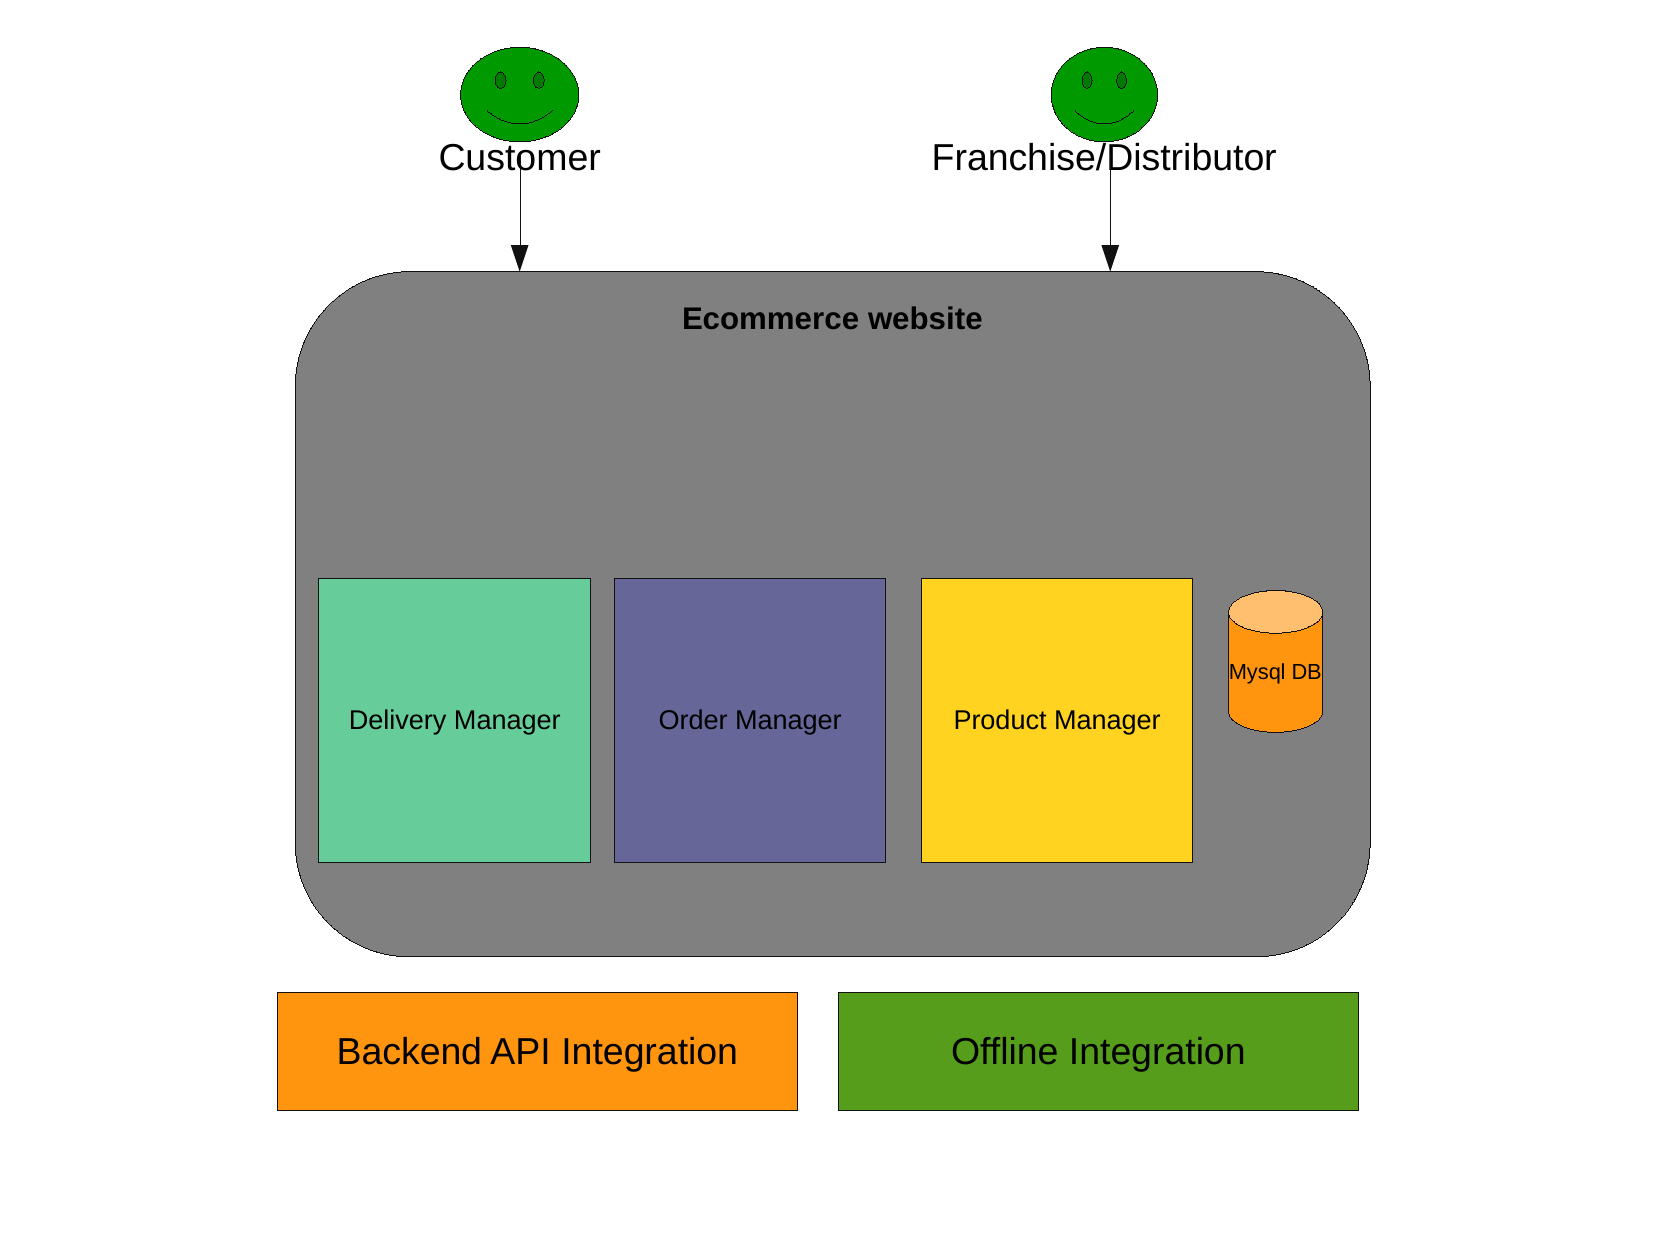

Customer
Franchise/Distributor
Ecommerce website
Delivery Manager
Order Manager
Product Manager
Mysql DB
Backend API Integration
Offline Integration